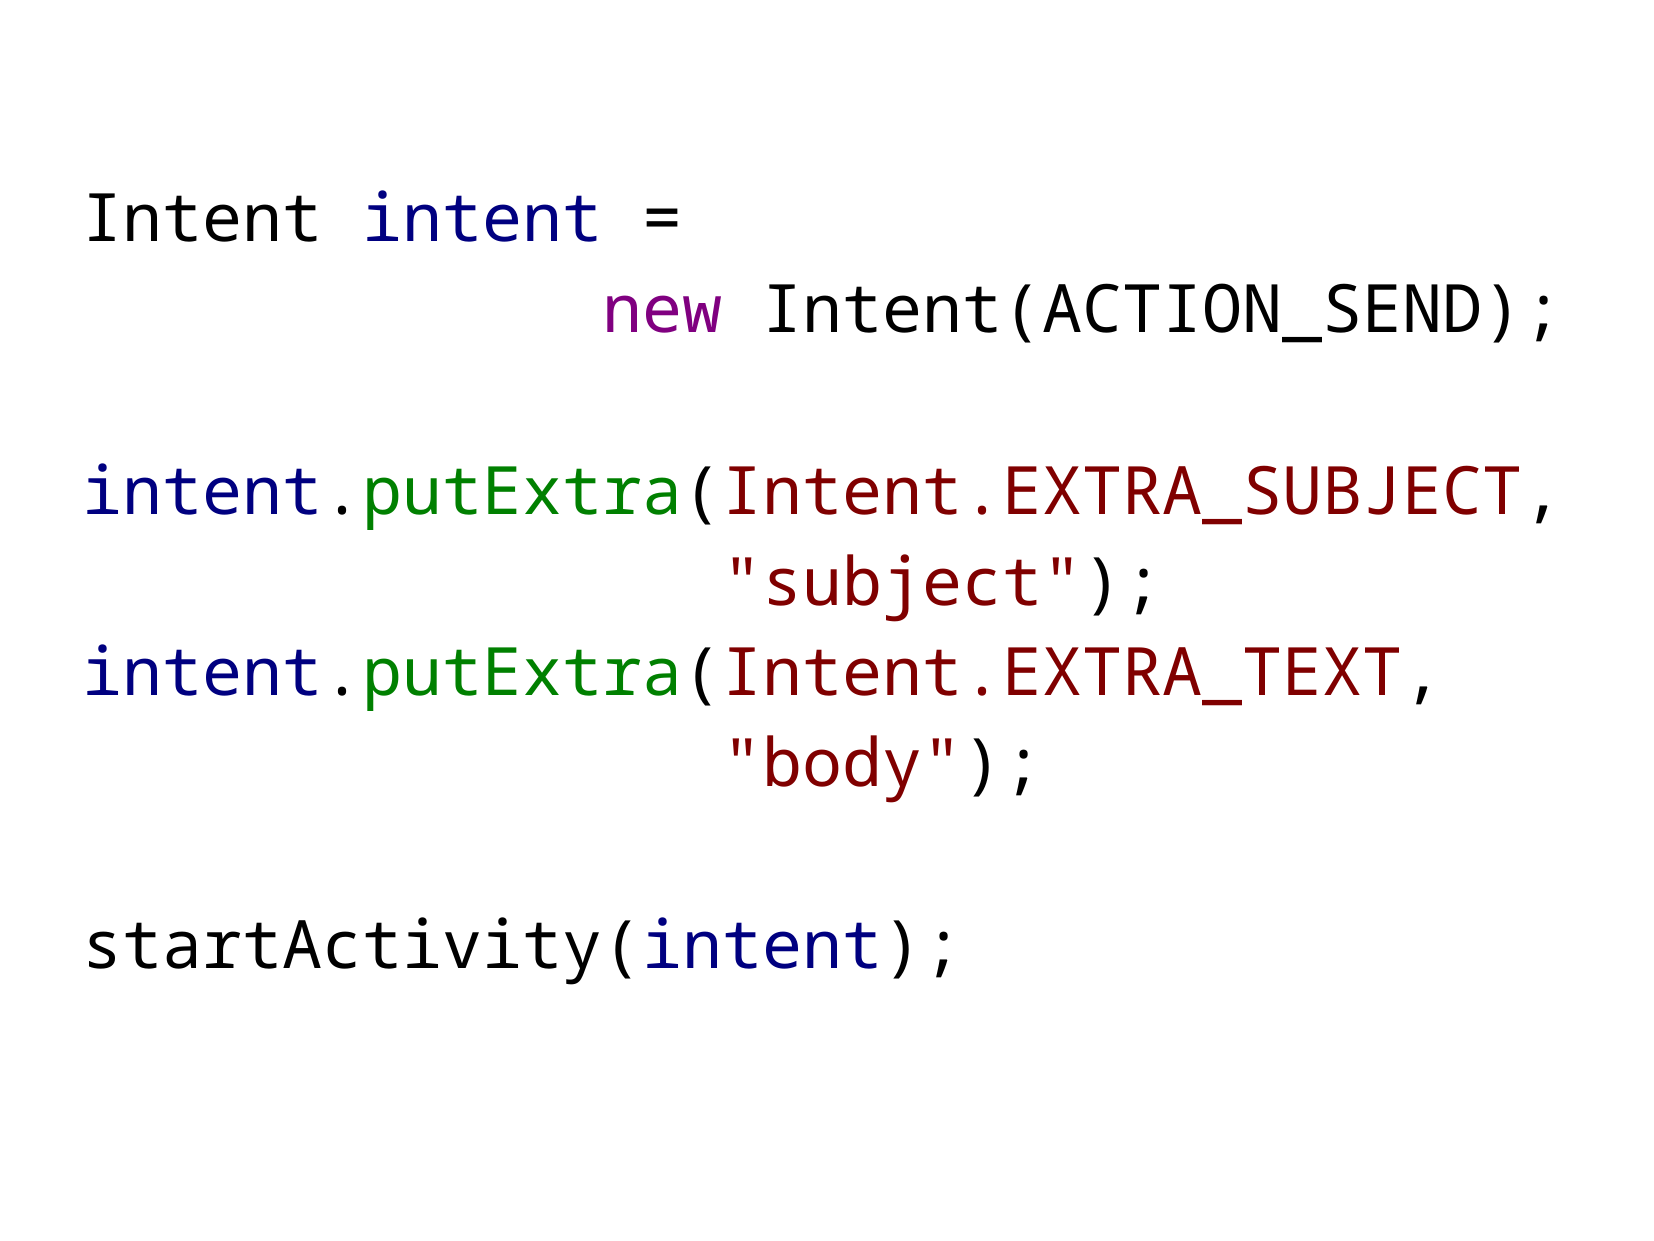

# Intent intent =
 new Intent(ACTION_SEND);
intent.putExtra(Intent.EXTRA_SUBJECT,
 "subject");
intent.putExtra(Intent.EXTRA_TEXT,
 "body");
startActivity(intent);